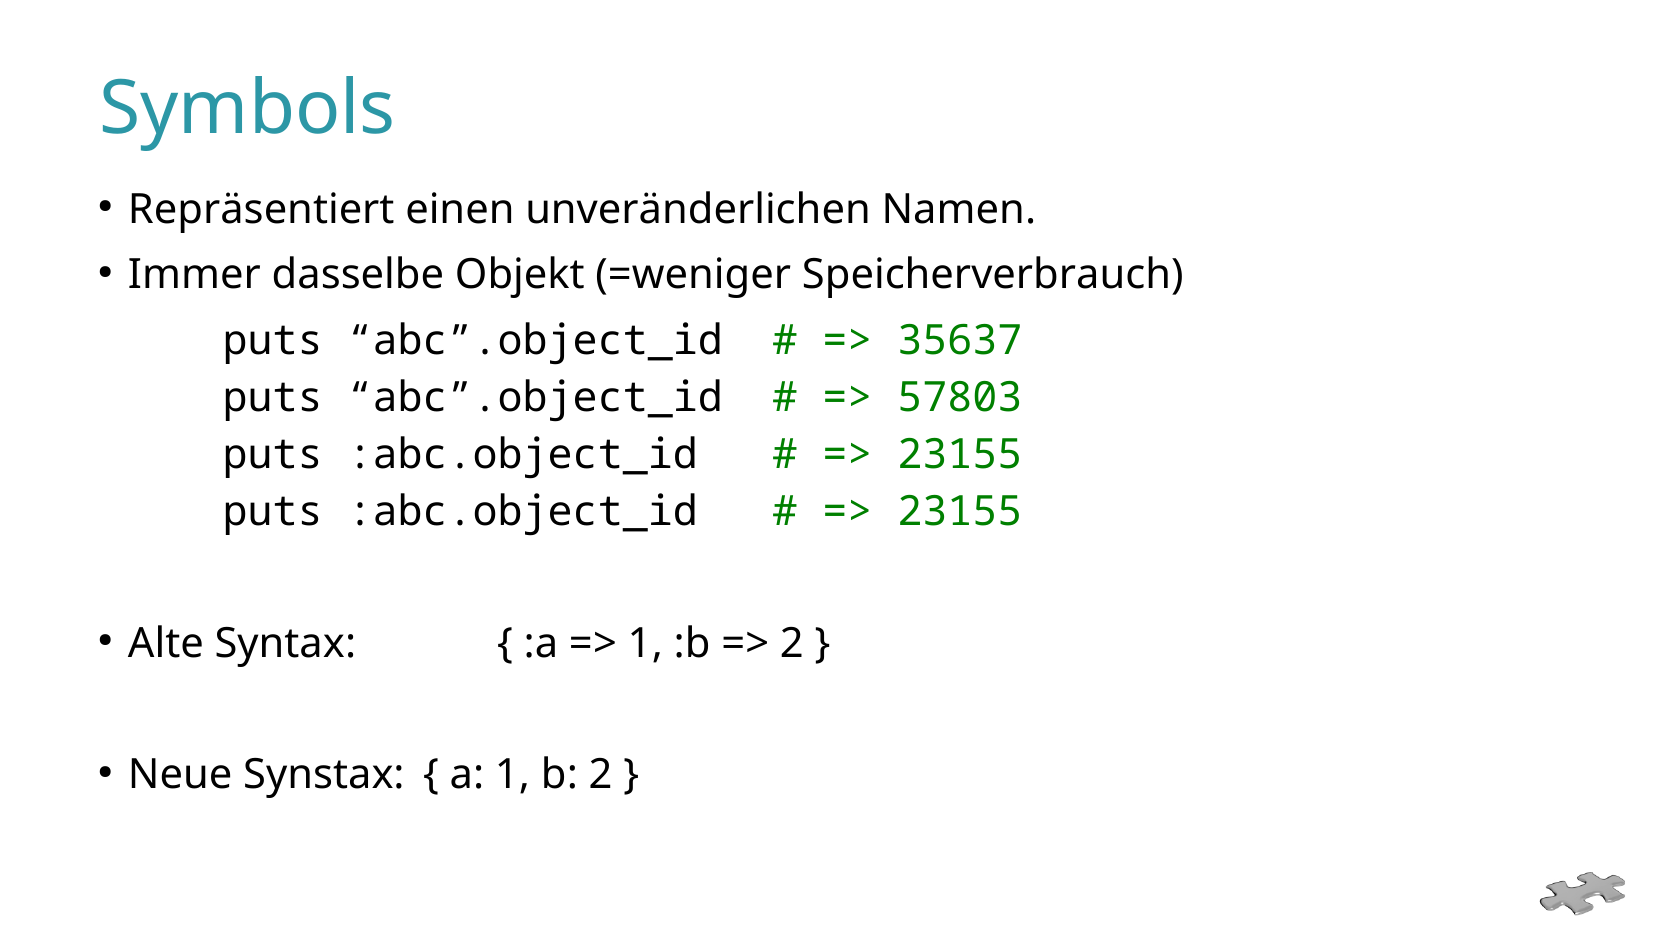

# Symbols
Repräsentiert einen unveränderlichen Namen.
Immer dasselbe Objekt (=weniger Speicherverbrauch)
puts “abc”.object_id # => 35637
puts “abc”.object_id # => 57803
puts :abc.object_id # => 23155
puts :abc.object_id # => 23155
Alte Syntax:		{ :a => 1, :b => 2 }
Neue Synstax:	{ a: 1, b: 2 }